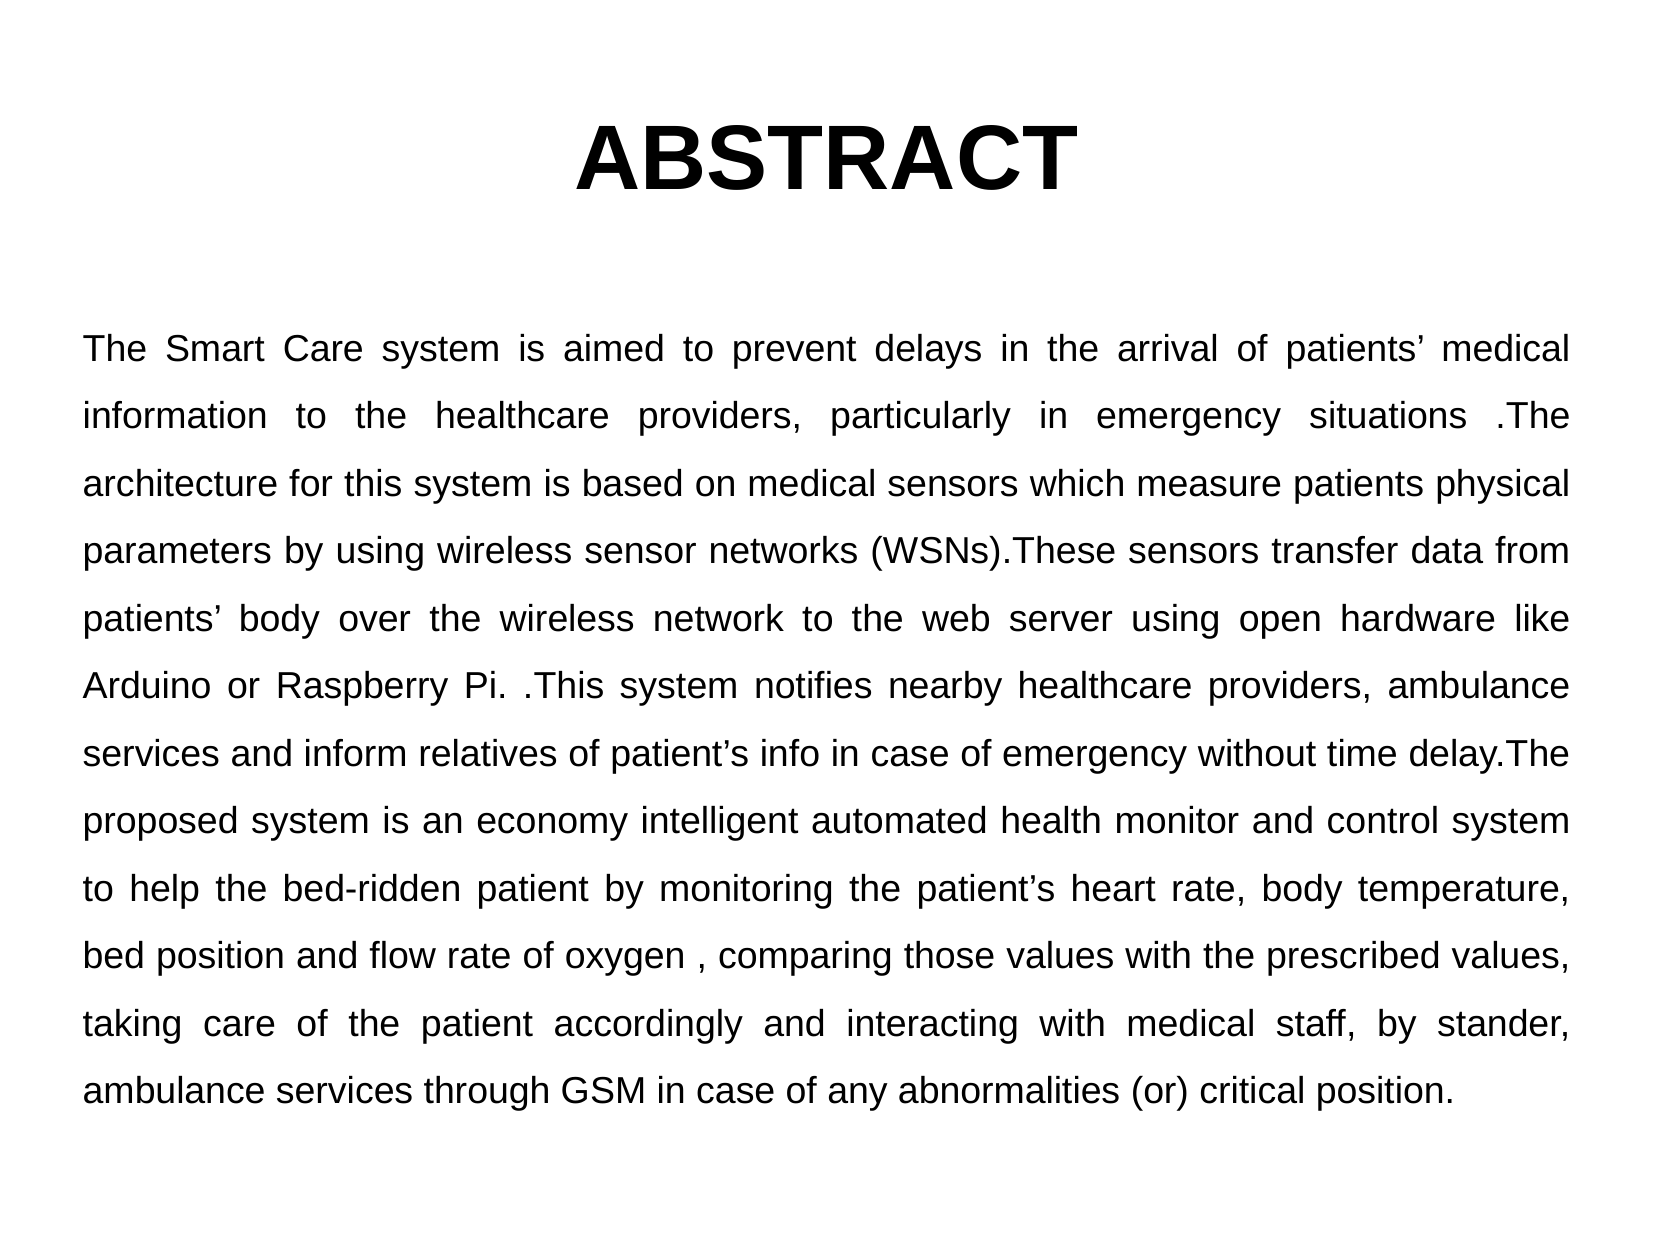

ABSTRACT
The Smart Care system is aimed to prevent delays in the arrival of patients’ medical information to the healthcare providers, particularly in emergency situations .The architecture for this system is based on medical sensors which measure patients physical parameters by using wireless sensor networks (WSNs).These sensors transfer data from patients’ body over the wireless network to the web server using open hardware like Arduino or Raspberry Pi. .This system notifies nearby healthcare providers, ambulance services and inform relatives of patient’s info in case of emergency without time delay.The proposed system is an economy intelligent automated health monitor and control system to help the bed-ridden patient by monitoring the patient’s heart rate, body temperature, bed position and flow rate of oxygen , comparing those values with the prescribed values, taking care of the patient accordingly and interacting with medical staff, by stander, ambulance services through GSM in case of any abnormalities (or) critical position.